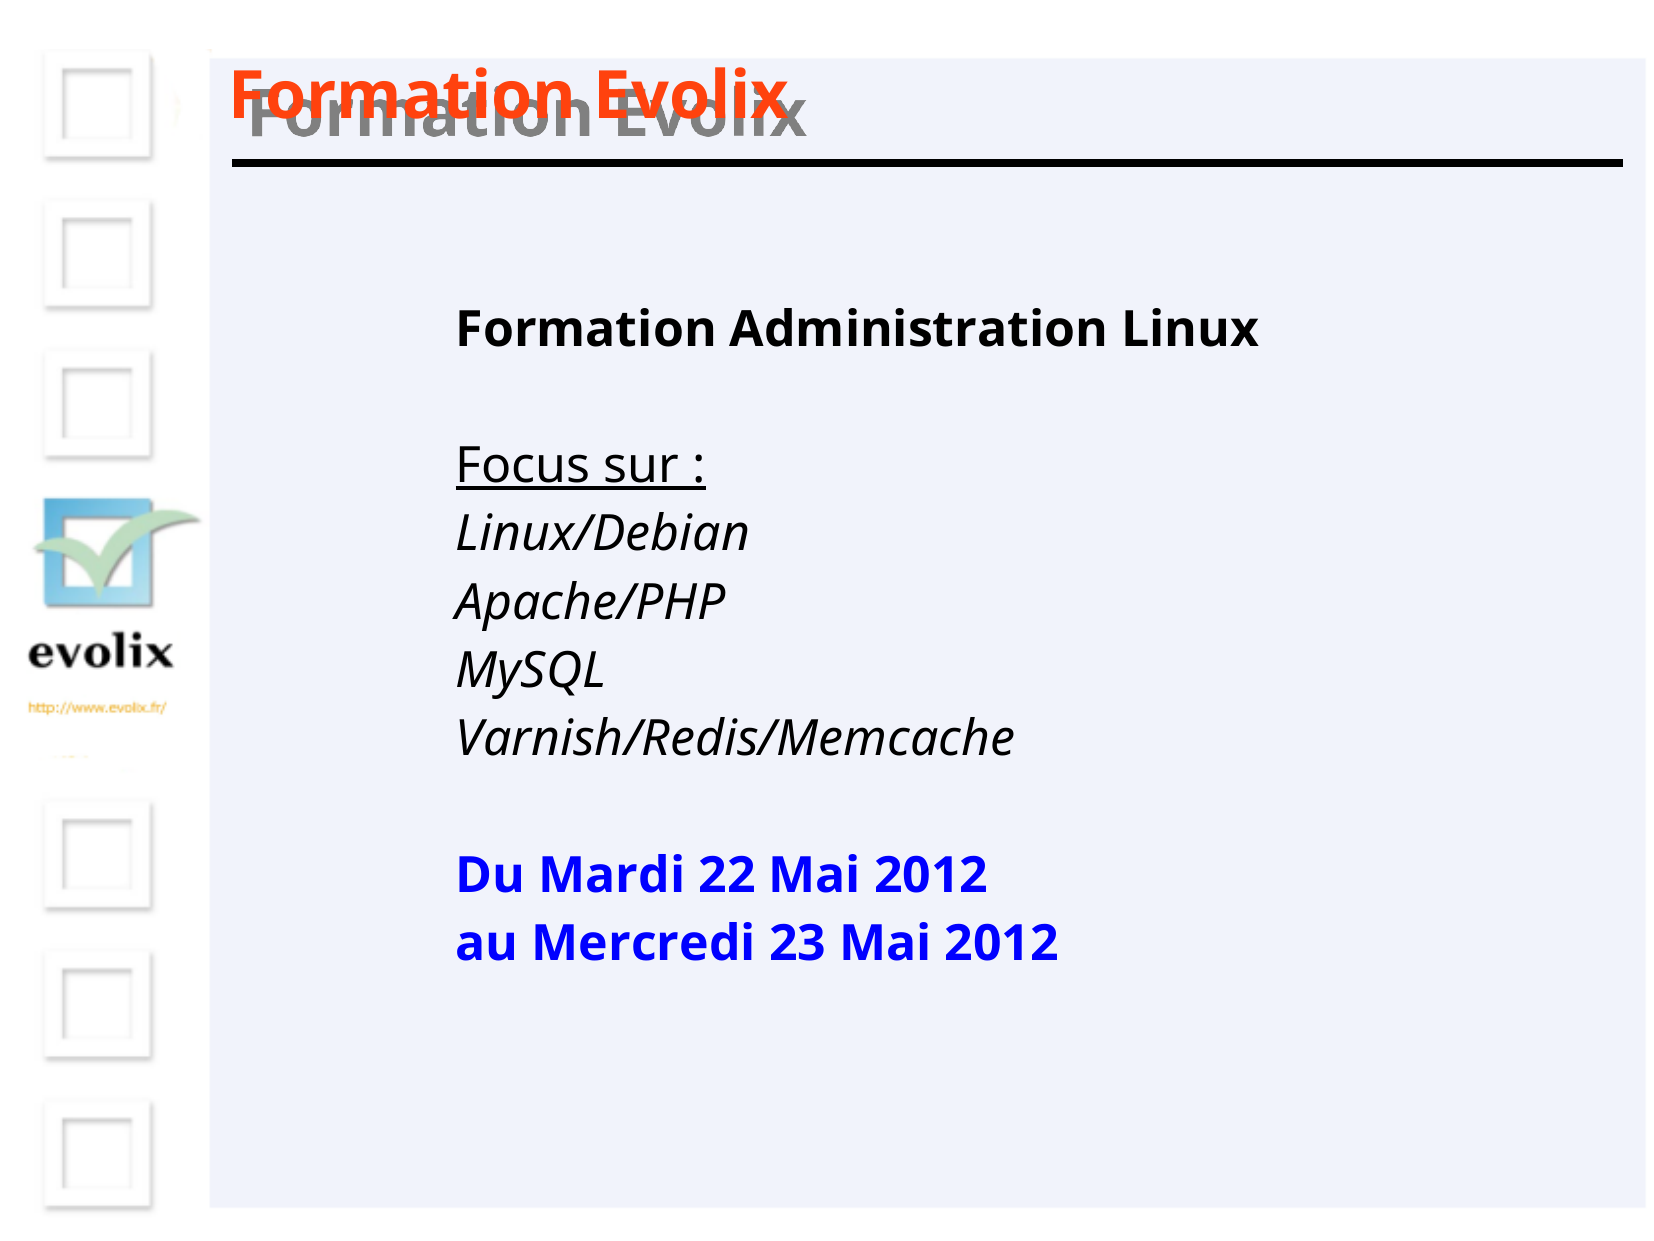

Formation Evolix
Formation Administration Linux
Focus sur :
Linux/Debian
Apache/PHP
MySQL
Varnish/Redis/Memcache
Du Mardi 22 Mai 2012
au Mercredi 23 Mai 2012